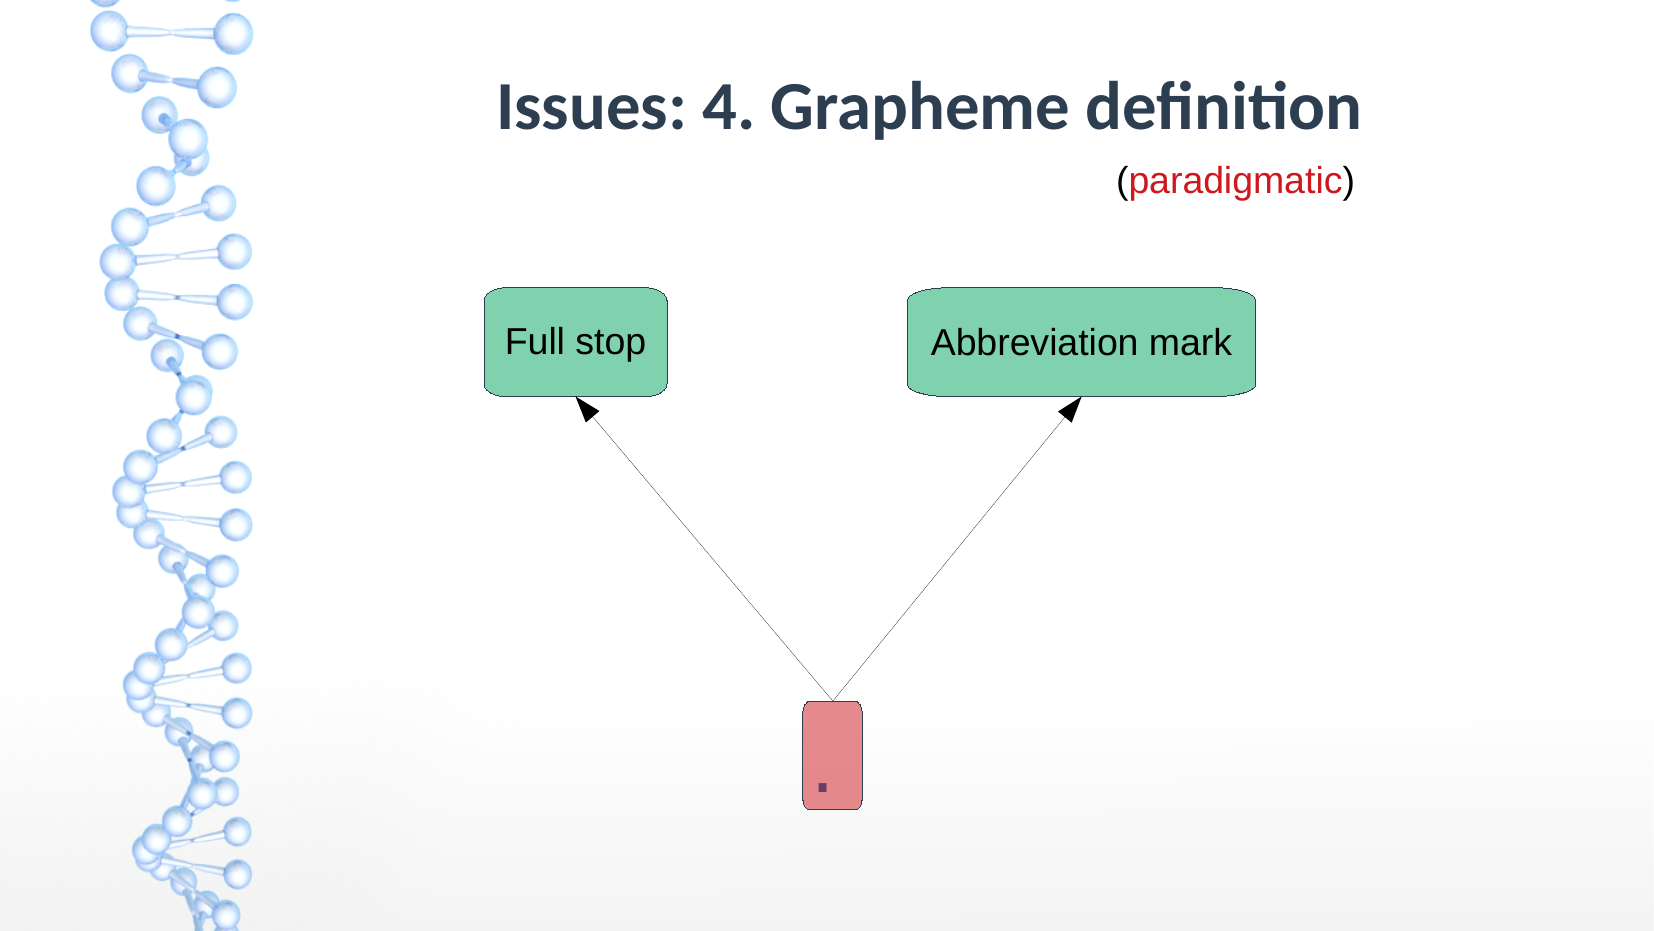

# Issues: 4. Grapheme definition
(paradigmatic)
Full stop
Abbreviation mark
.